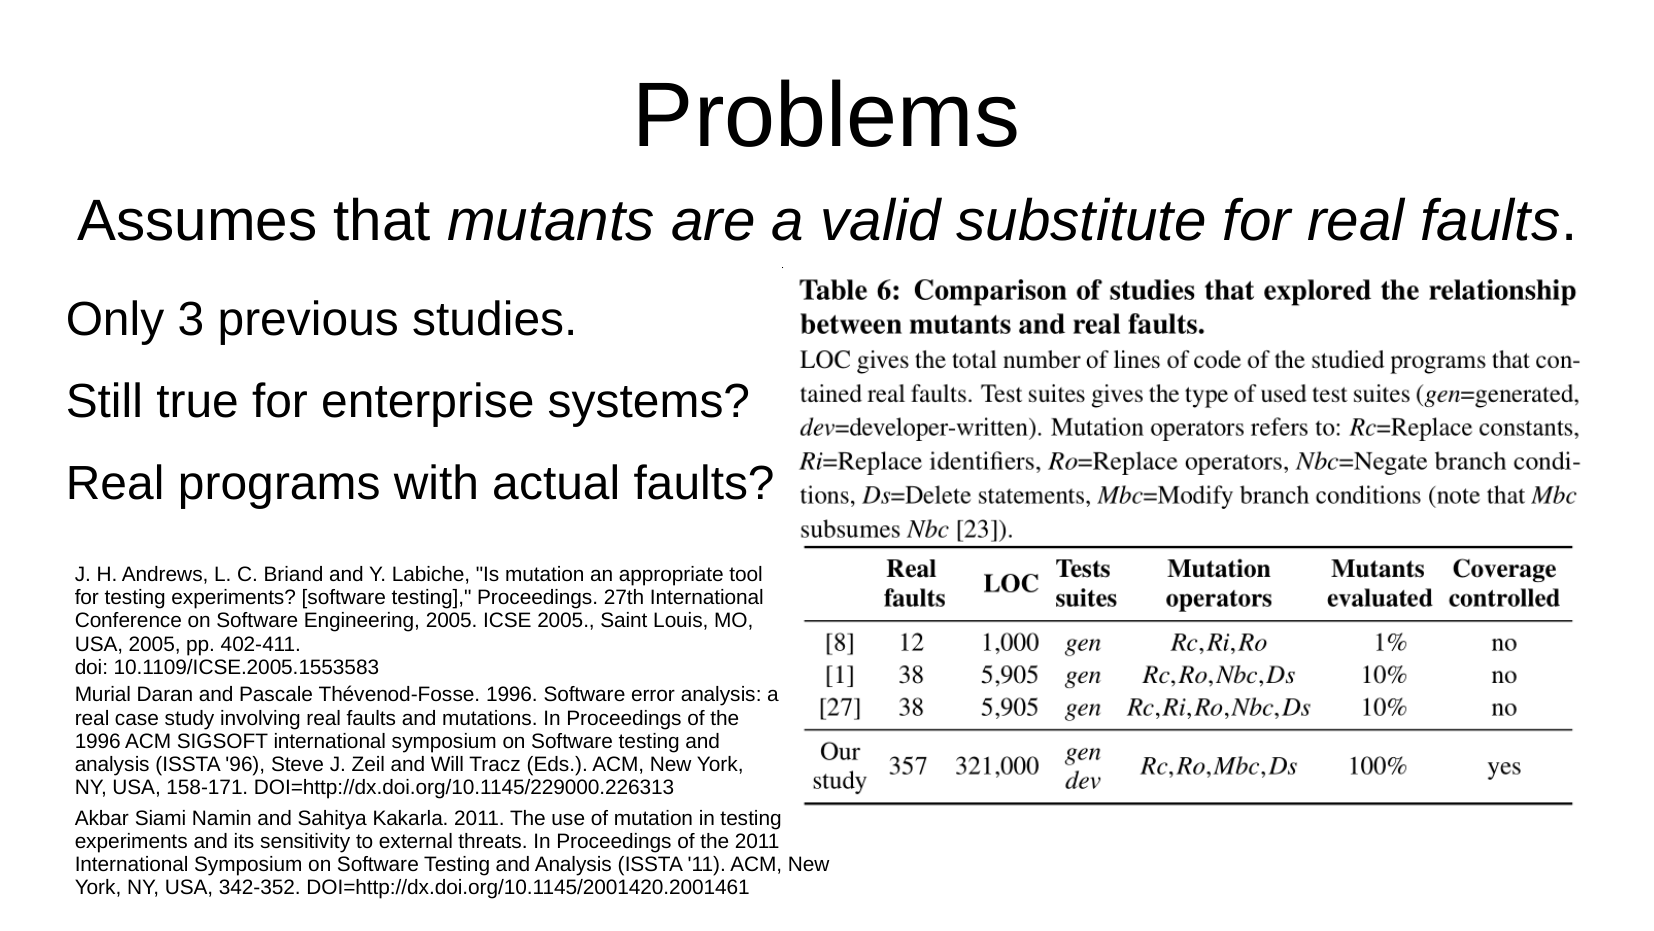

Problems
Assumes that mutants are a valid substitute for real faults.
# Only 3 previous studies.
Still true for enterprise systems?
Real programs with actual faults?
J. H. Andrews, L. C. Briand and Y. Labiche, "Is mutation an appropriate tool for testing experiments? [software testing]," Proceedings. 27th International Conference on Software Engineering, 2005. ICSE 2005., Saint Louis, MO, USA, 2005, pp. 402-411.
doi: 10.1109/ICSE.2005.1553583
Murial Daran and Pascale Thévenod-Fosse. 1996. Software error analysis: a real case study involving real faults and mutations. In Proceedings of the 1996 ACM SIGSOFT international symposium on Software testing and analysis (ISSTA '96), Steve J. Zeil and Will Tracz (Eds.). ACM, New York, NY, USA, 158-171. DOI=http://dx.doi.org/10.1145/229000.226313
Akbar Siami Namin and Sahitya Kakarla. 2011. The use of mutation in testing experiments and its sensitivity to external threats. In Proceedings of the 2011 International Symposium on Software Testing and Analysis (ISSTA '11). ACM, New York, NY, USA, 342-352. DOI=http://dx.doi.org/10.1145/2001420.2001461